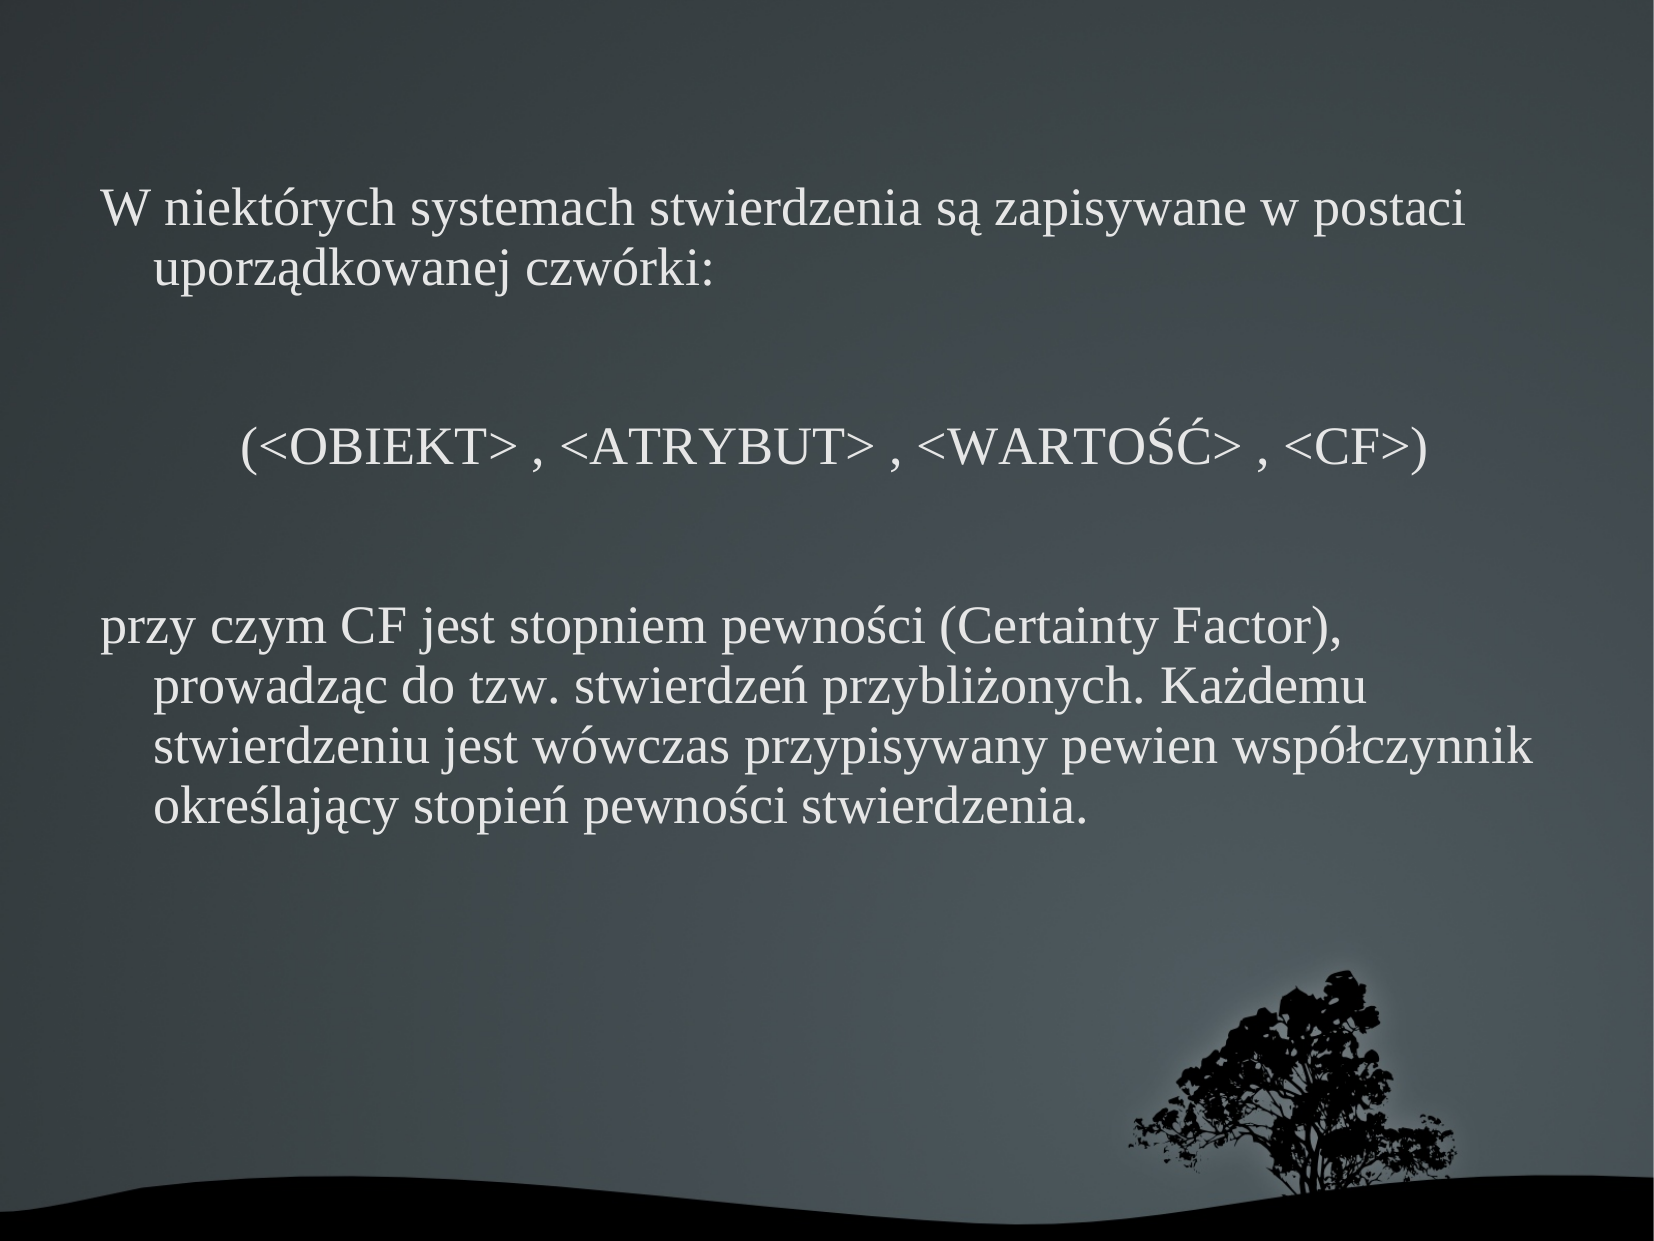

#
W niektórych systemach stwierdzenia są zapisywane w postaci uporządkowanej czwórki:
(<OBIEKT> , <ATRYBUT> , <WARTOŚĆ> , <CF>)
przy czym CF jest stopniem pewności (Certainty Factor), prowadząc do tzw. stwierdzeń przybliżonych. Każdemu stwierdzeniu jest wówczas przypisywany pewien współczynnik określający stopień pewności stwierdzenia.